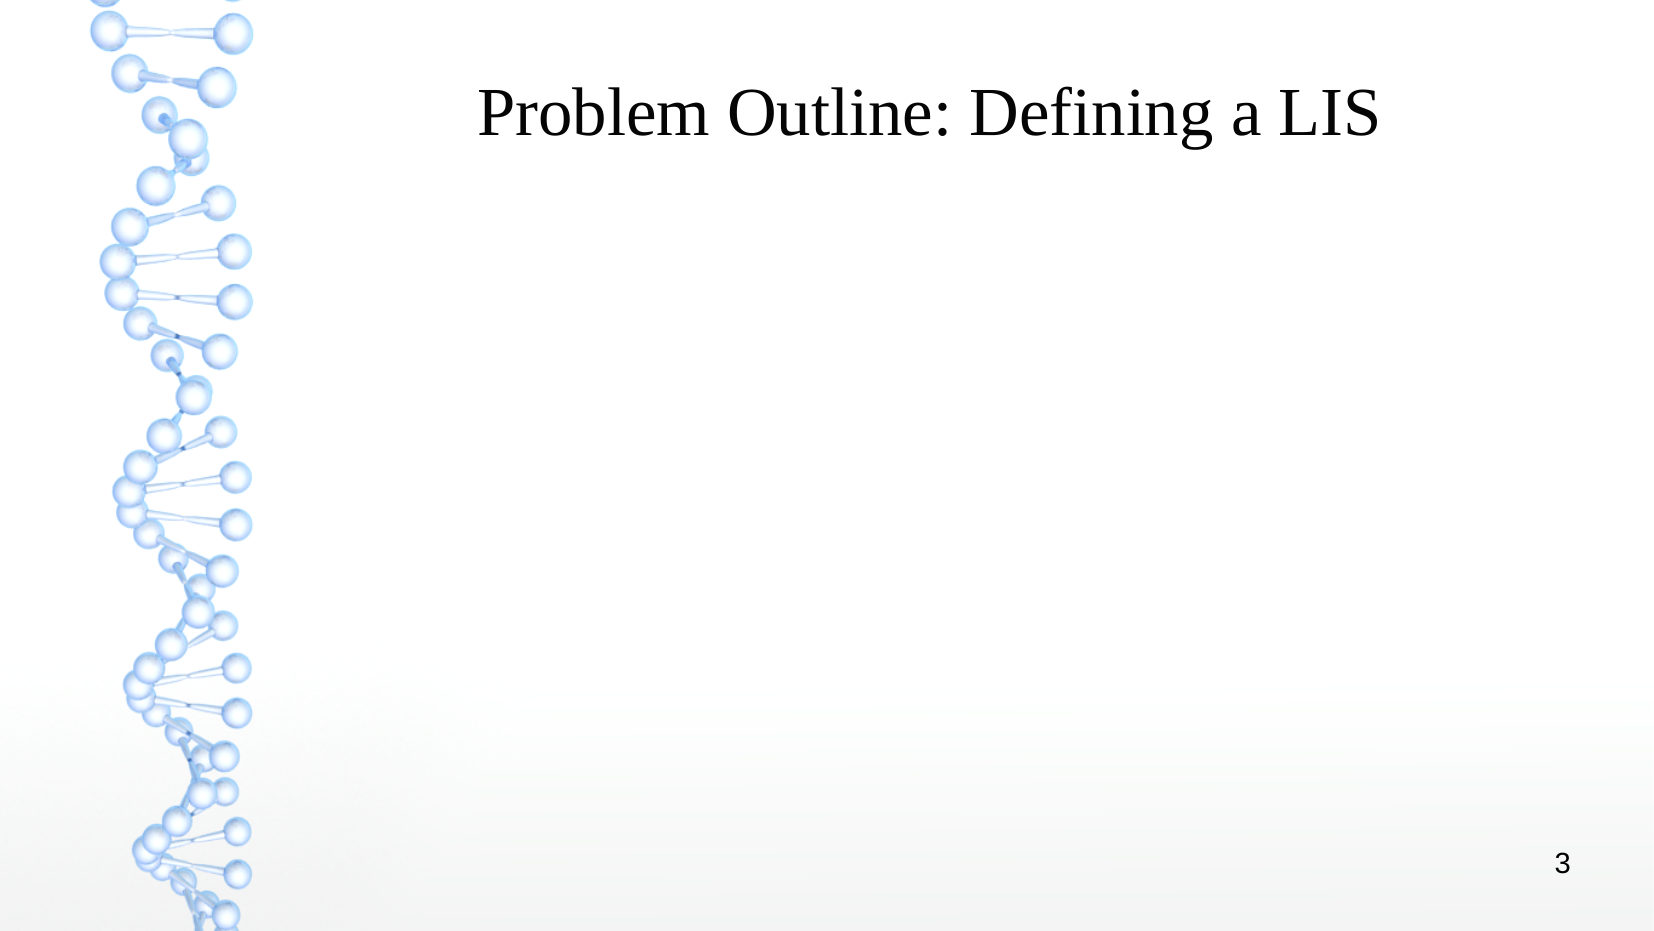

# Problem Outline: Defining a LIS
3